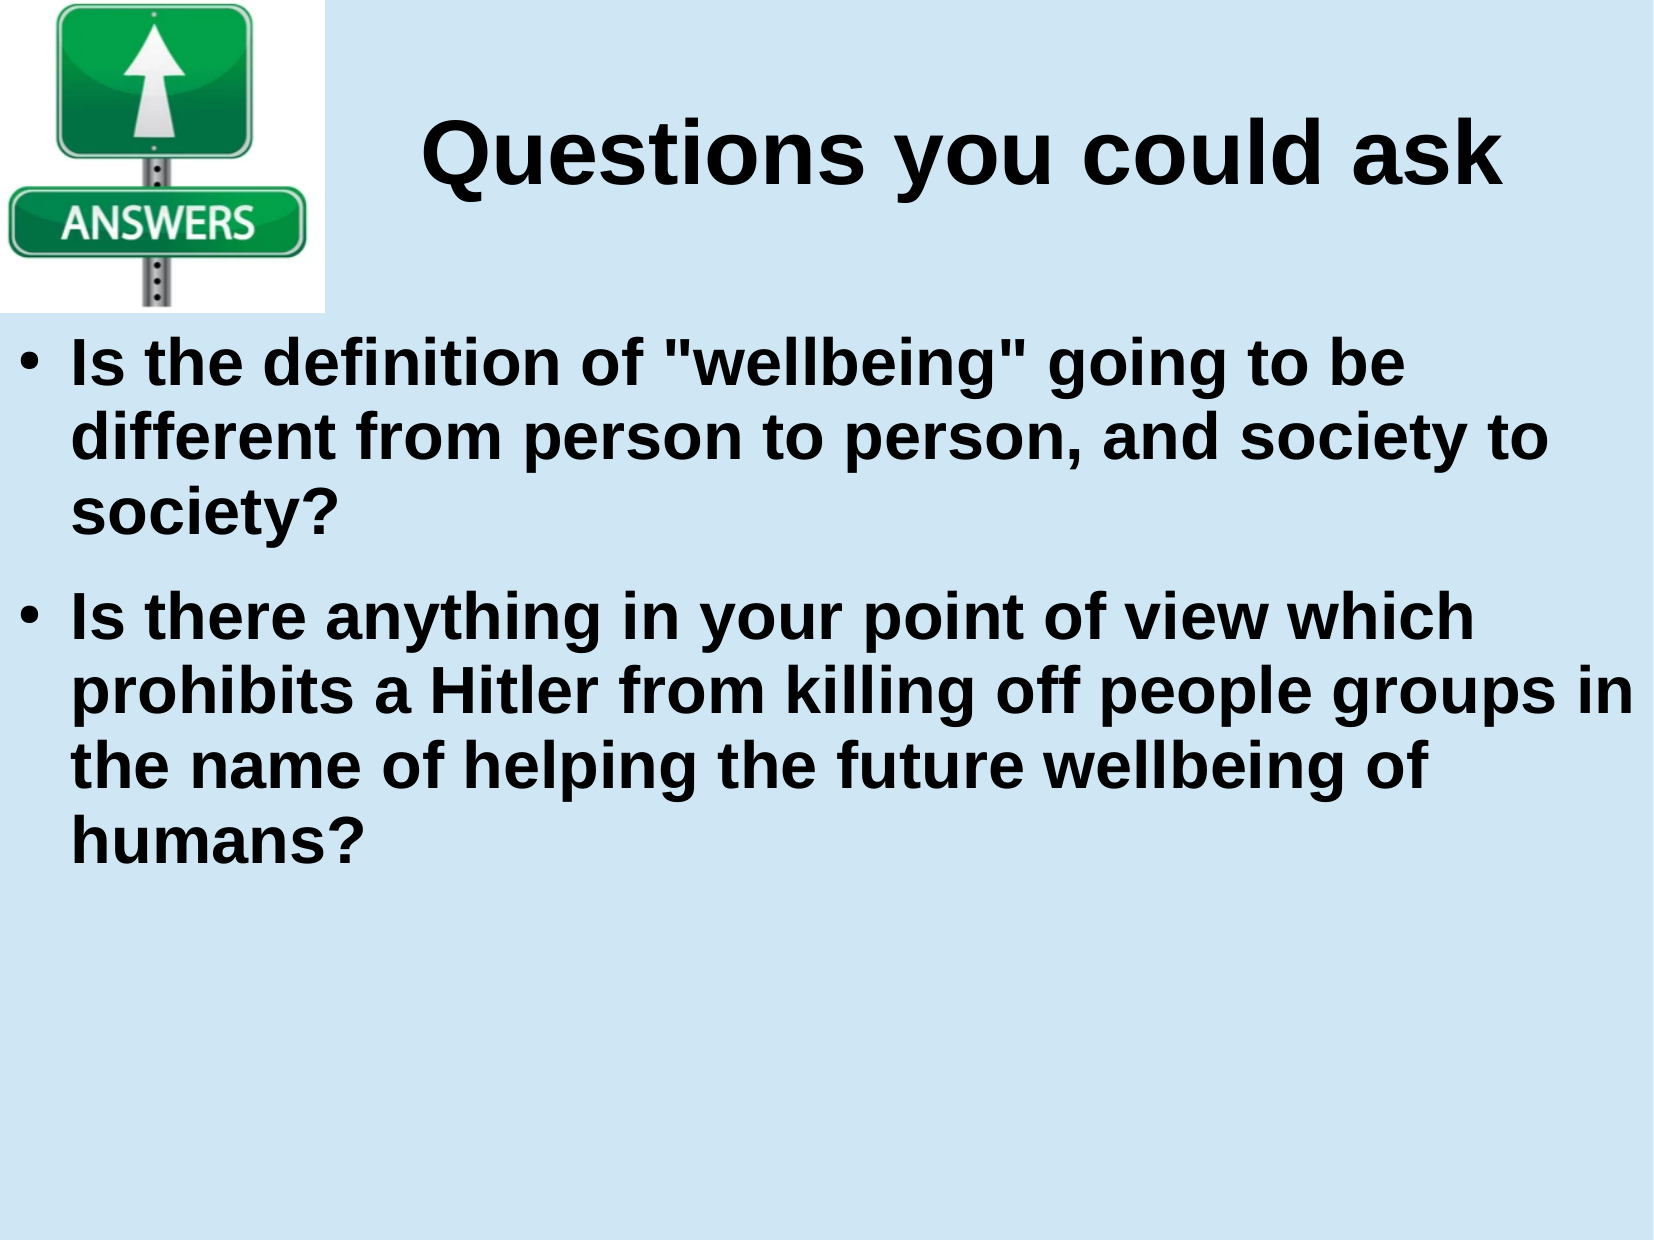

# Questions you could ask
Is the definition of "wellbeing" going to be different from person to person, and society to society?
Is there anything in your point of view which prohibits a Hitler from killing off people groups in the name of helping the future wellbeing of humans?